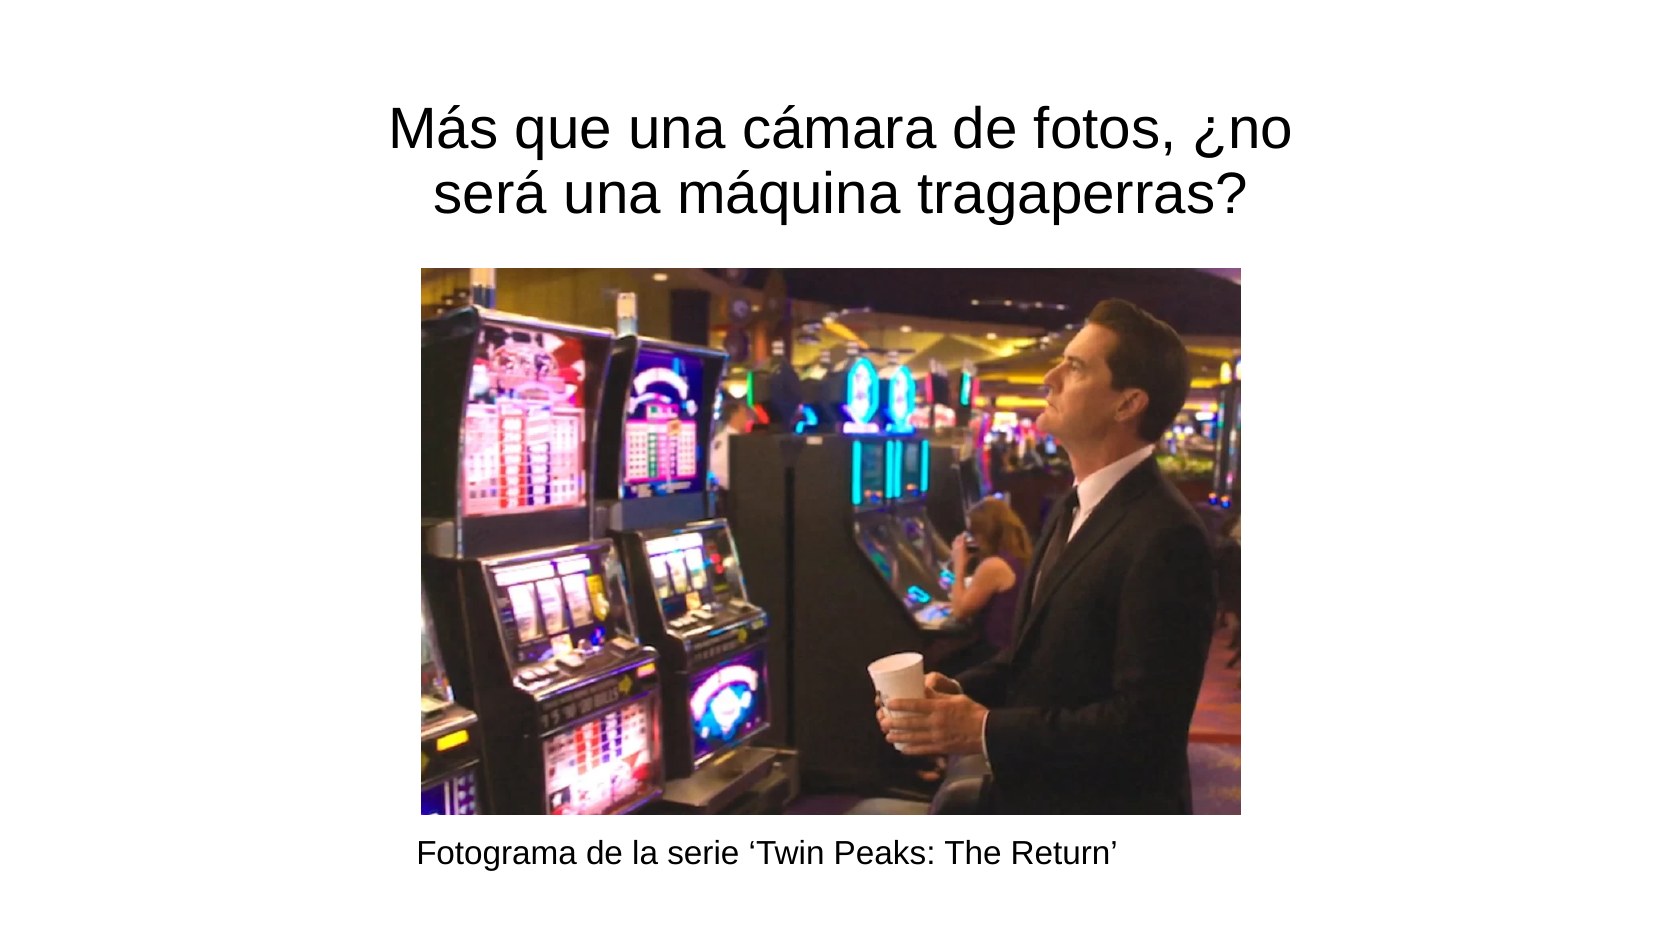

Más que una cámara de fotos, ¿no será una máquina tragaperras?
Fotograma de la serie ‘Twin Peaks: The Return’